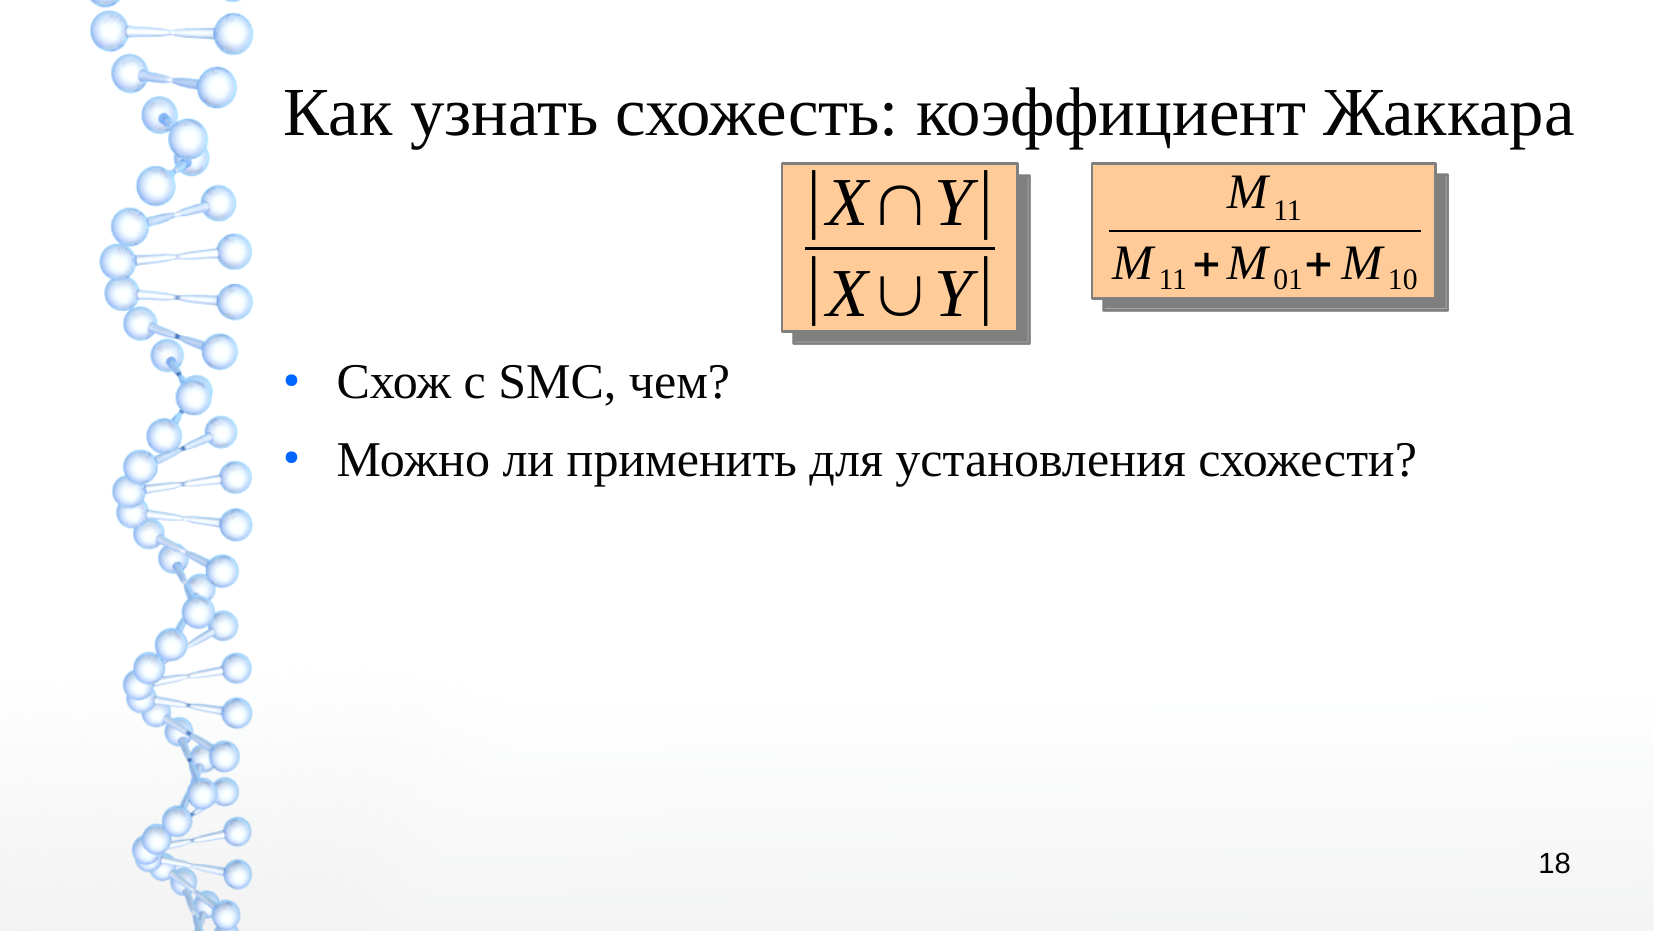

# Как узнать схожесть: коэффициент Жаккара
Схож с SMC, чем?
Можно ли применить для установления схожести?
18